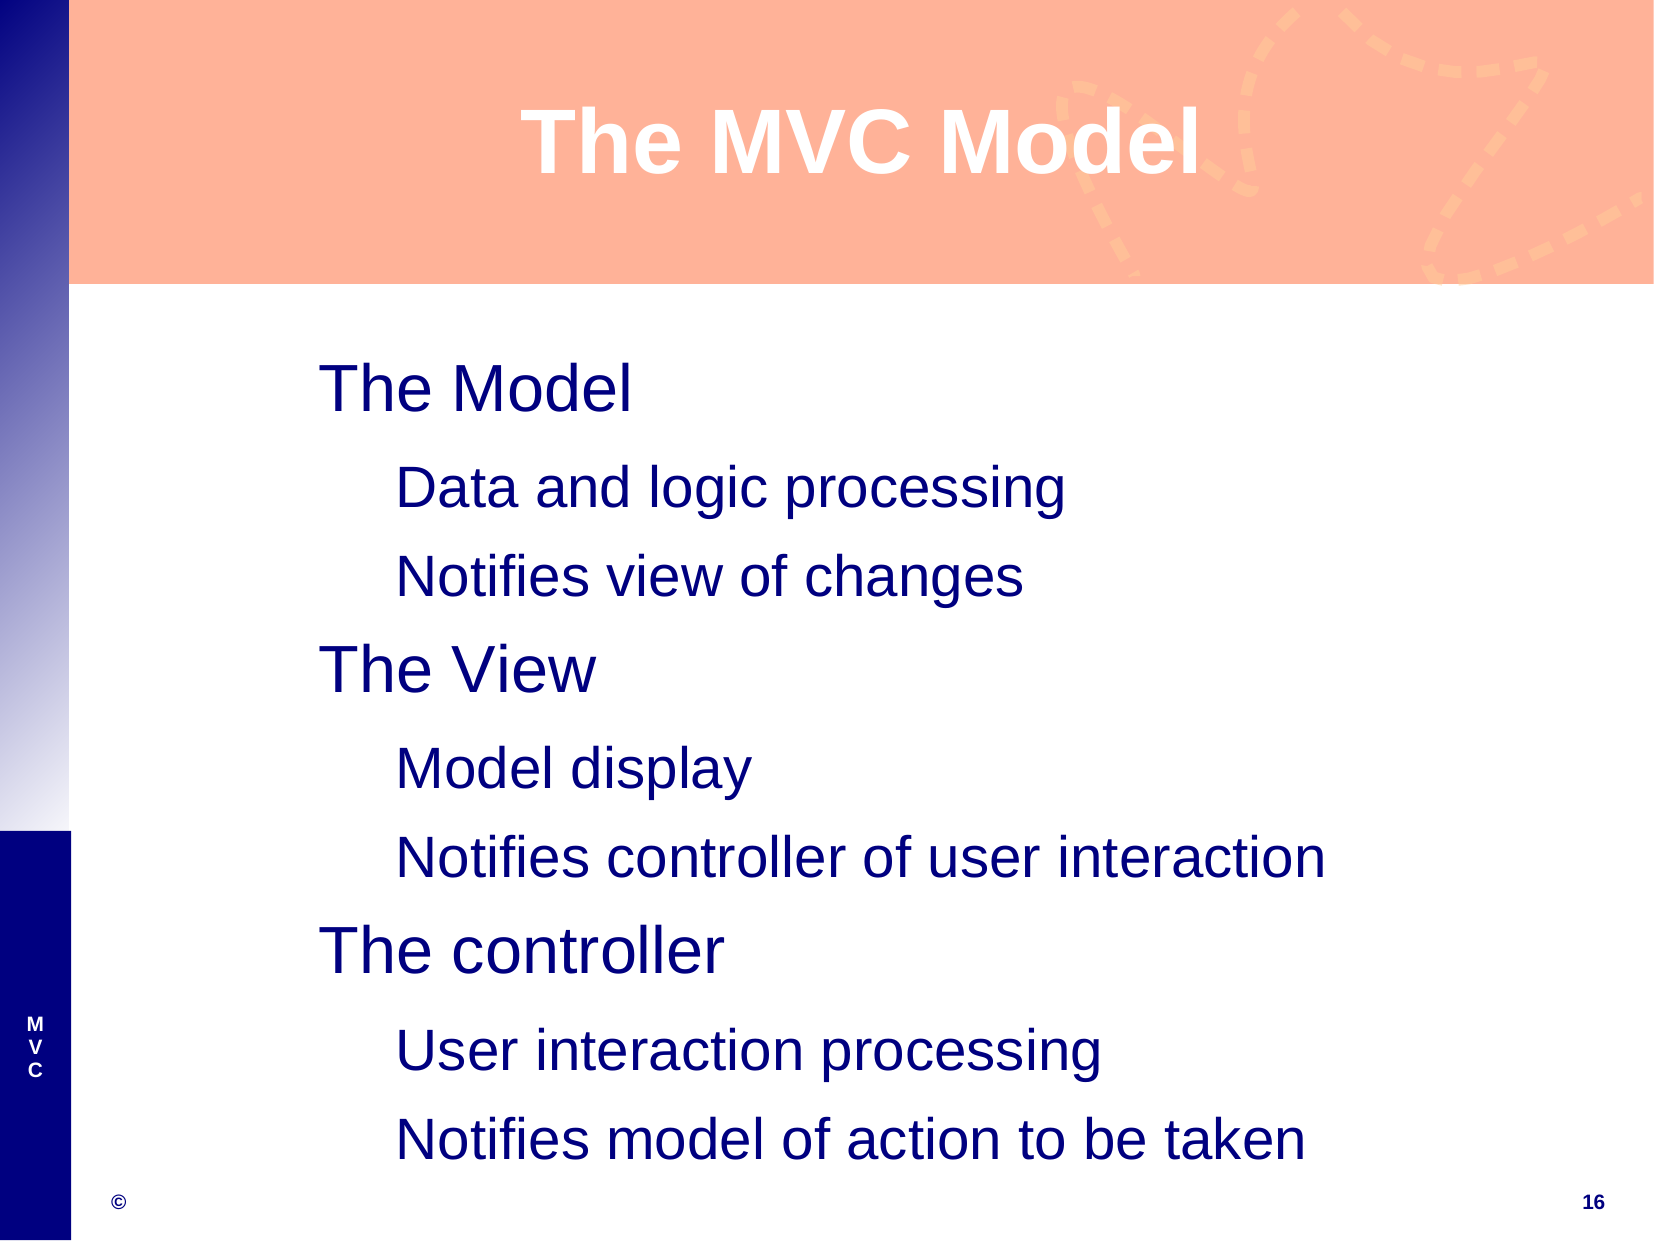

# The MVC Model
The Model
Data and logic processing
Notifies view of changes
The View
Model display
Notifies controller of user interaction
The controller
User interaction processing
Notifies model of action to be taken
M
V
C